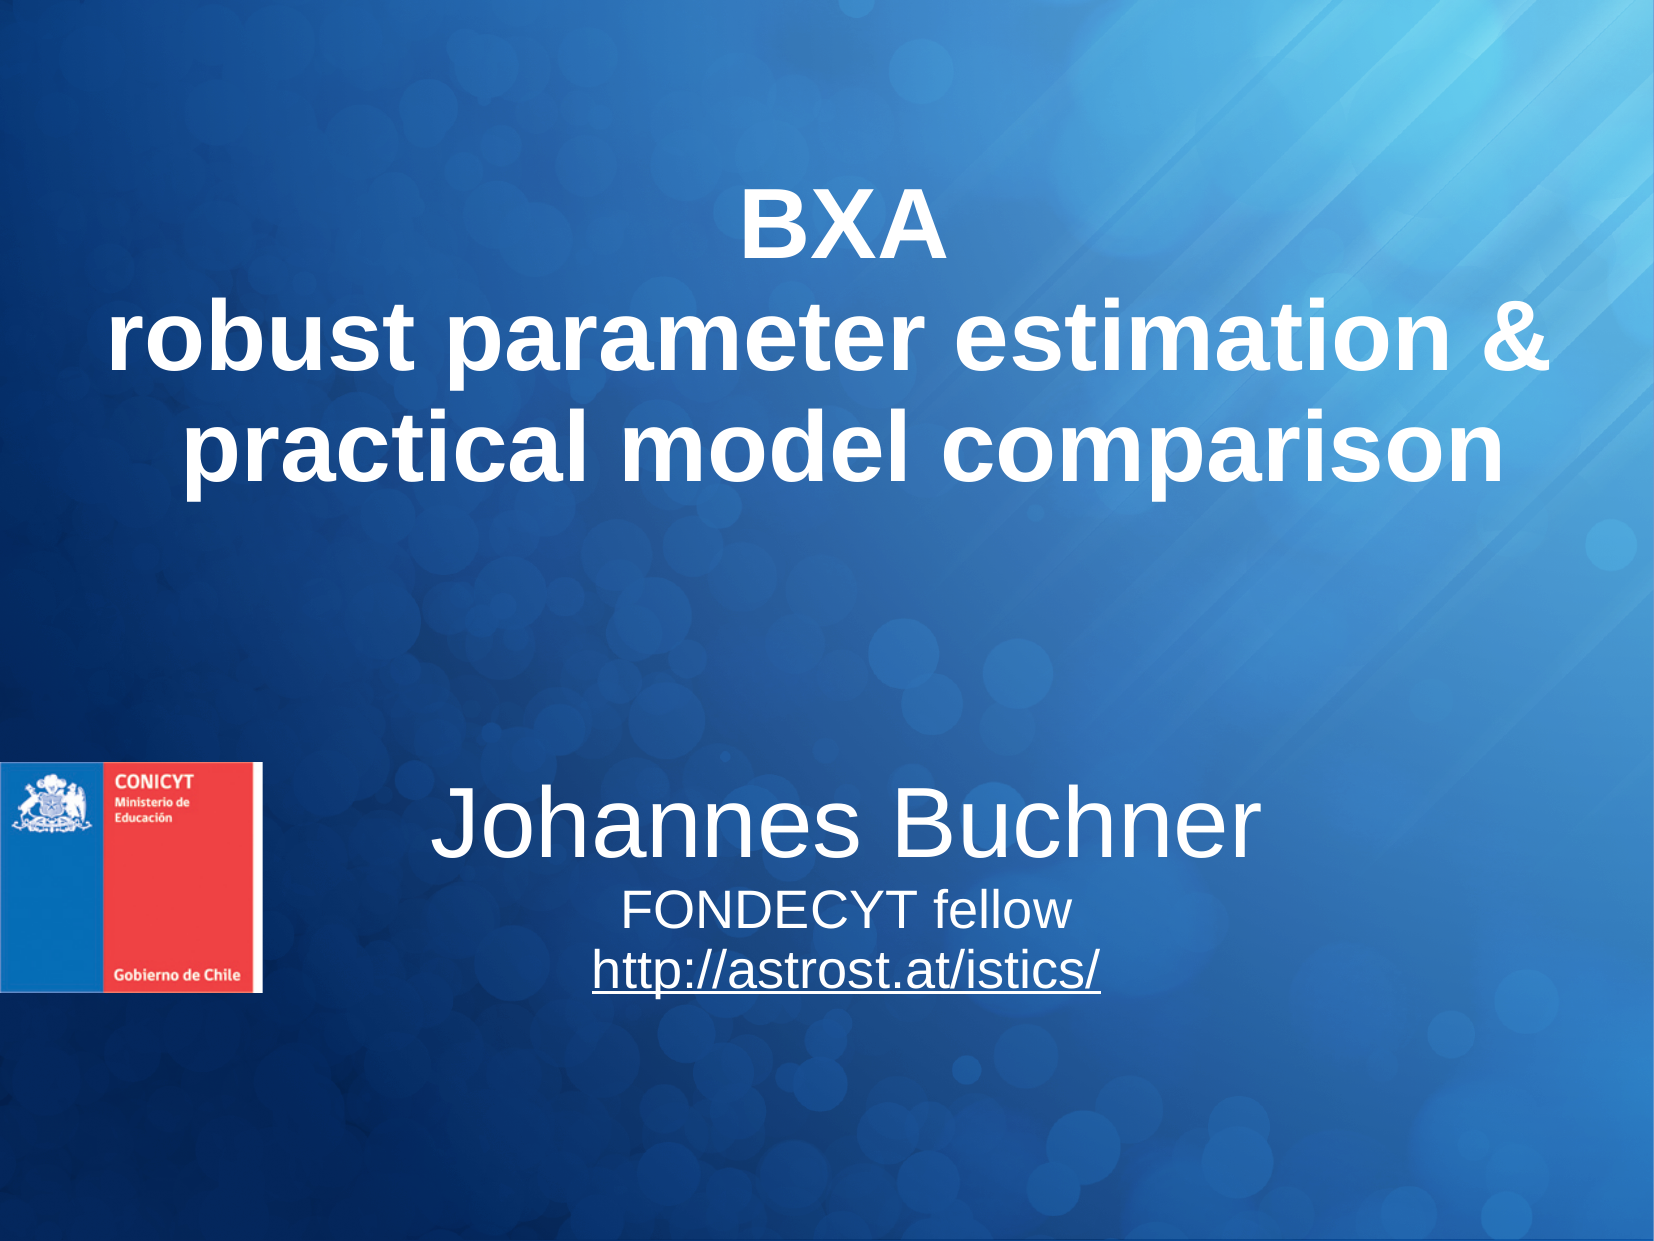

BXA
robust parameter estimation & practical model comparison
# Johannes Buchner
FONDECYT fellow
http://astrost.at/istics/